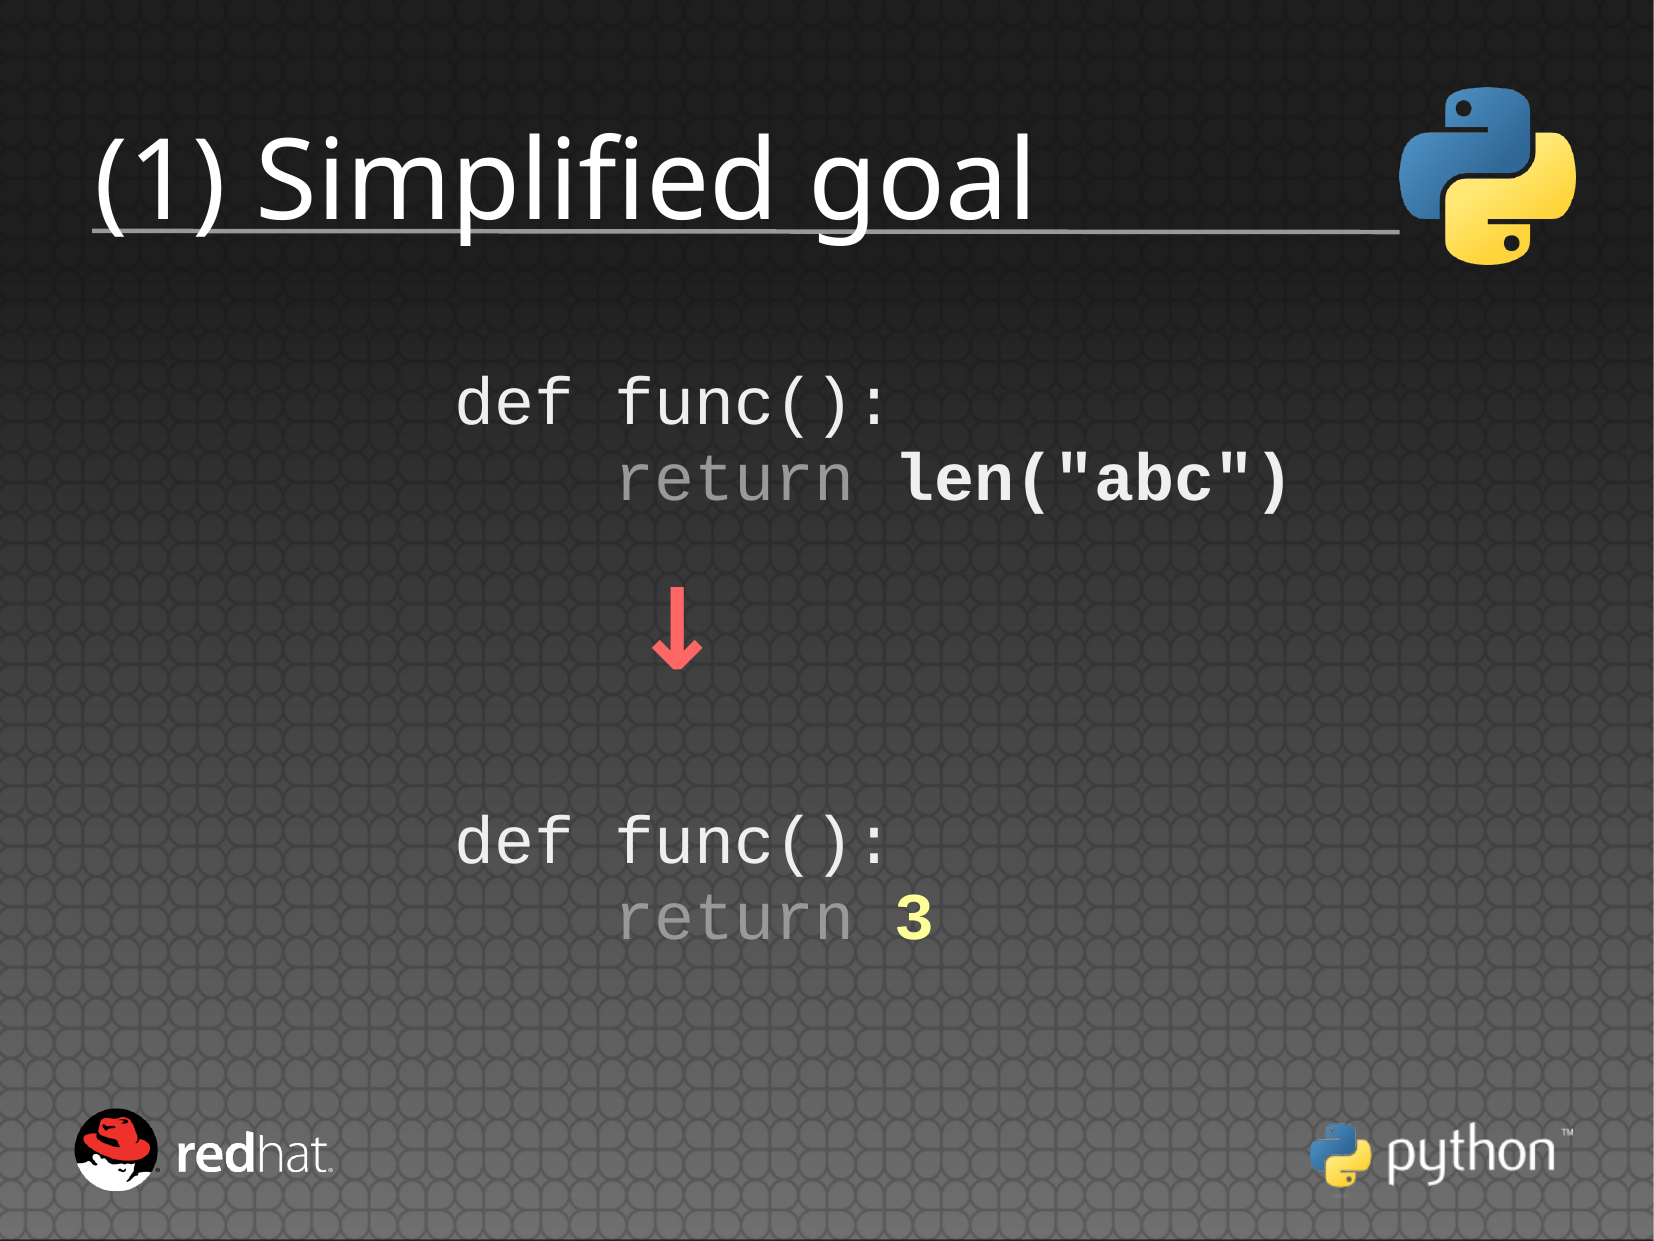

(1) Simplified goal
# def func(): return len("abc")
 ↓
def func():
 return 3